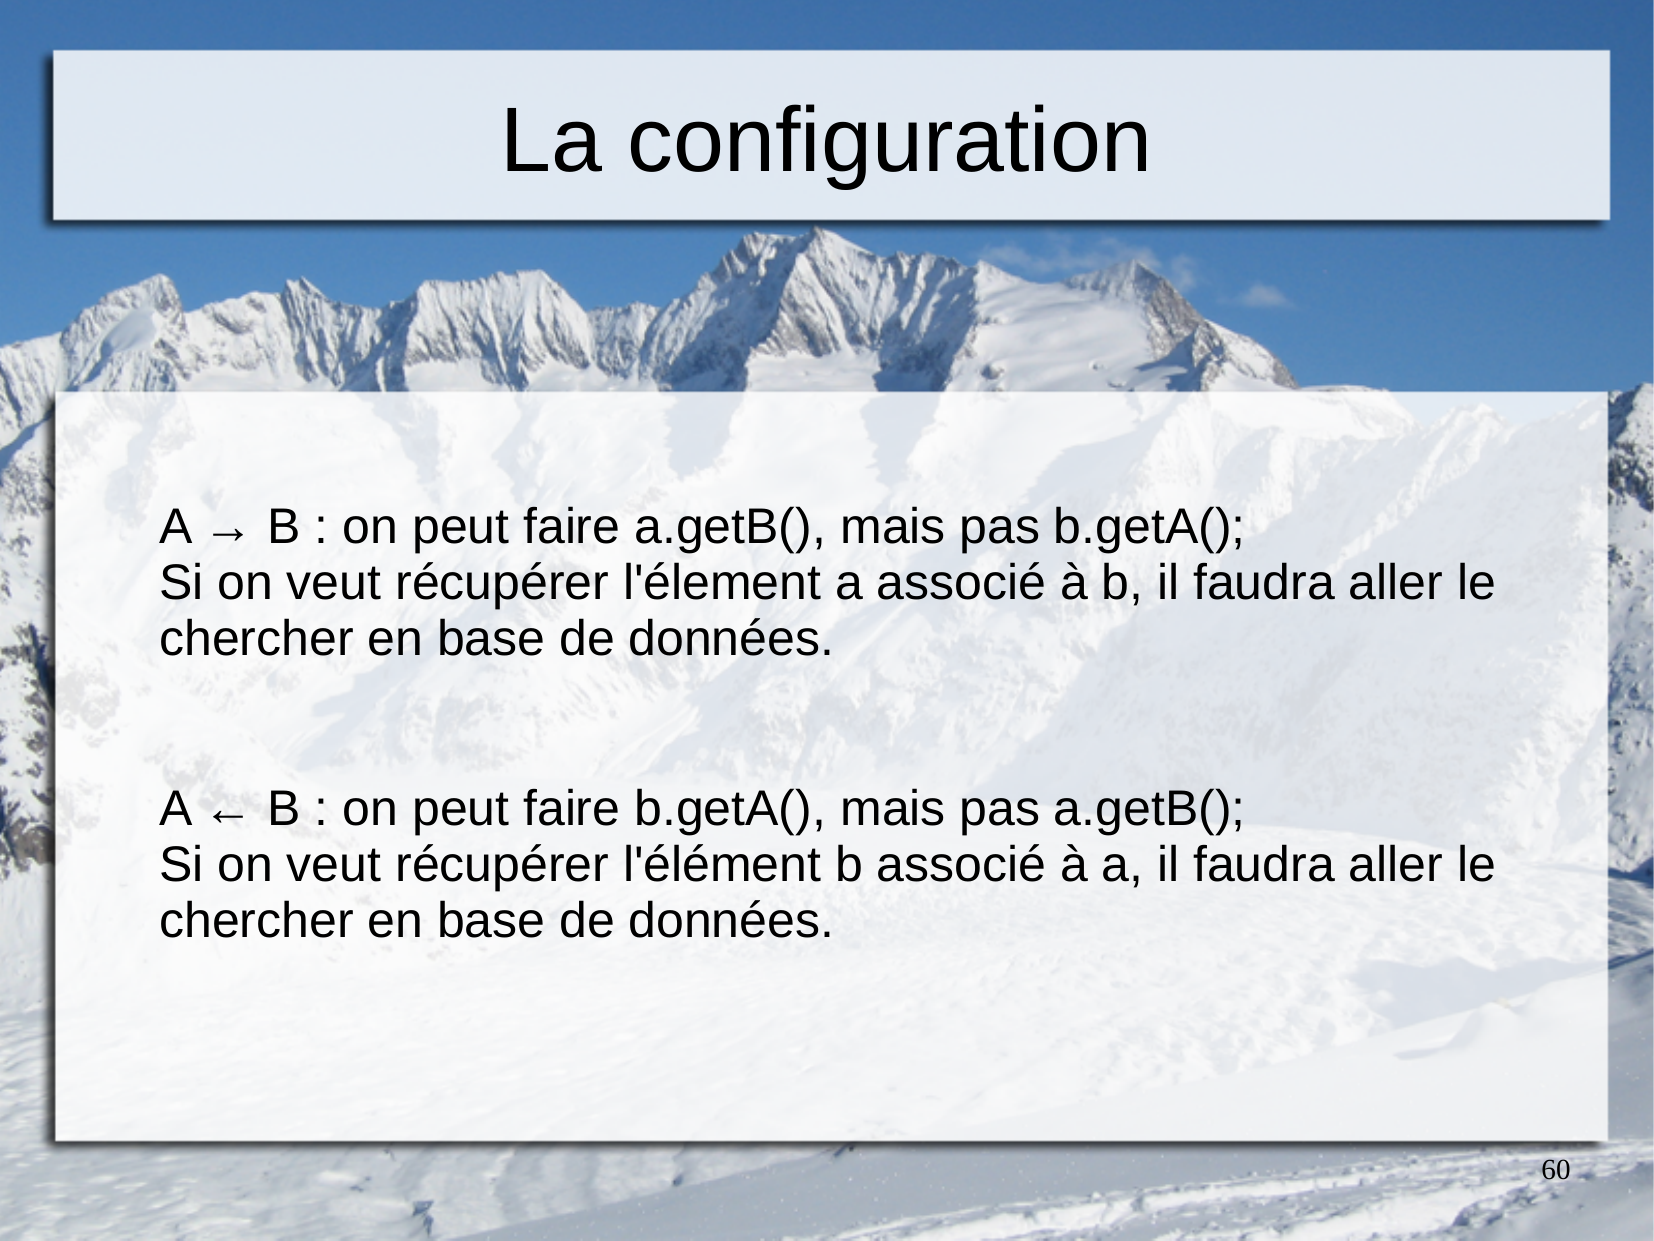

# La configuration
A → B : on peut faire a.getB(), mais pas b.getA();
Si on veut récupérer l'élement a associé à b, il faudra aller le chercher en base de données.
A ← B : on peut faire b.getA(), mais pas a.getB();
Si on veut récupérer l'élément b associé à a, il faudra aller le chercher en base de données.
60